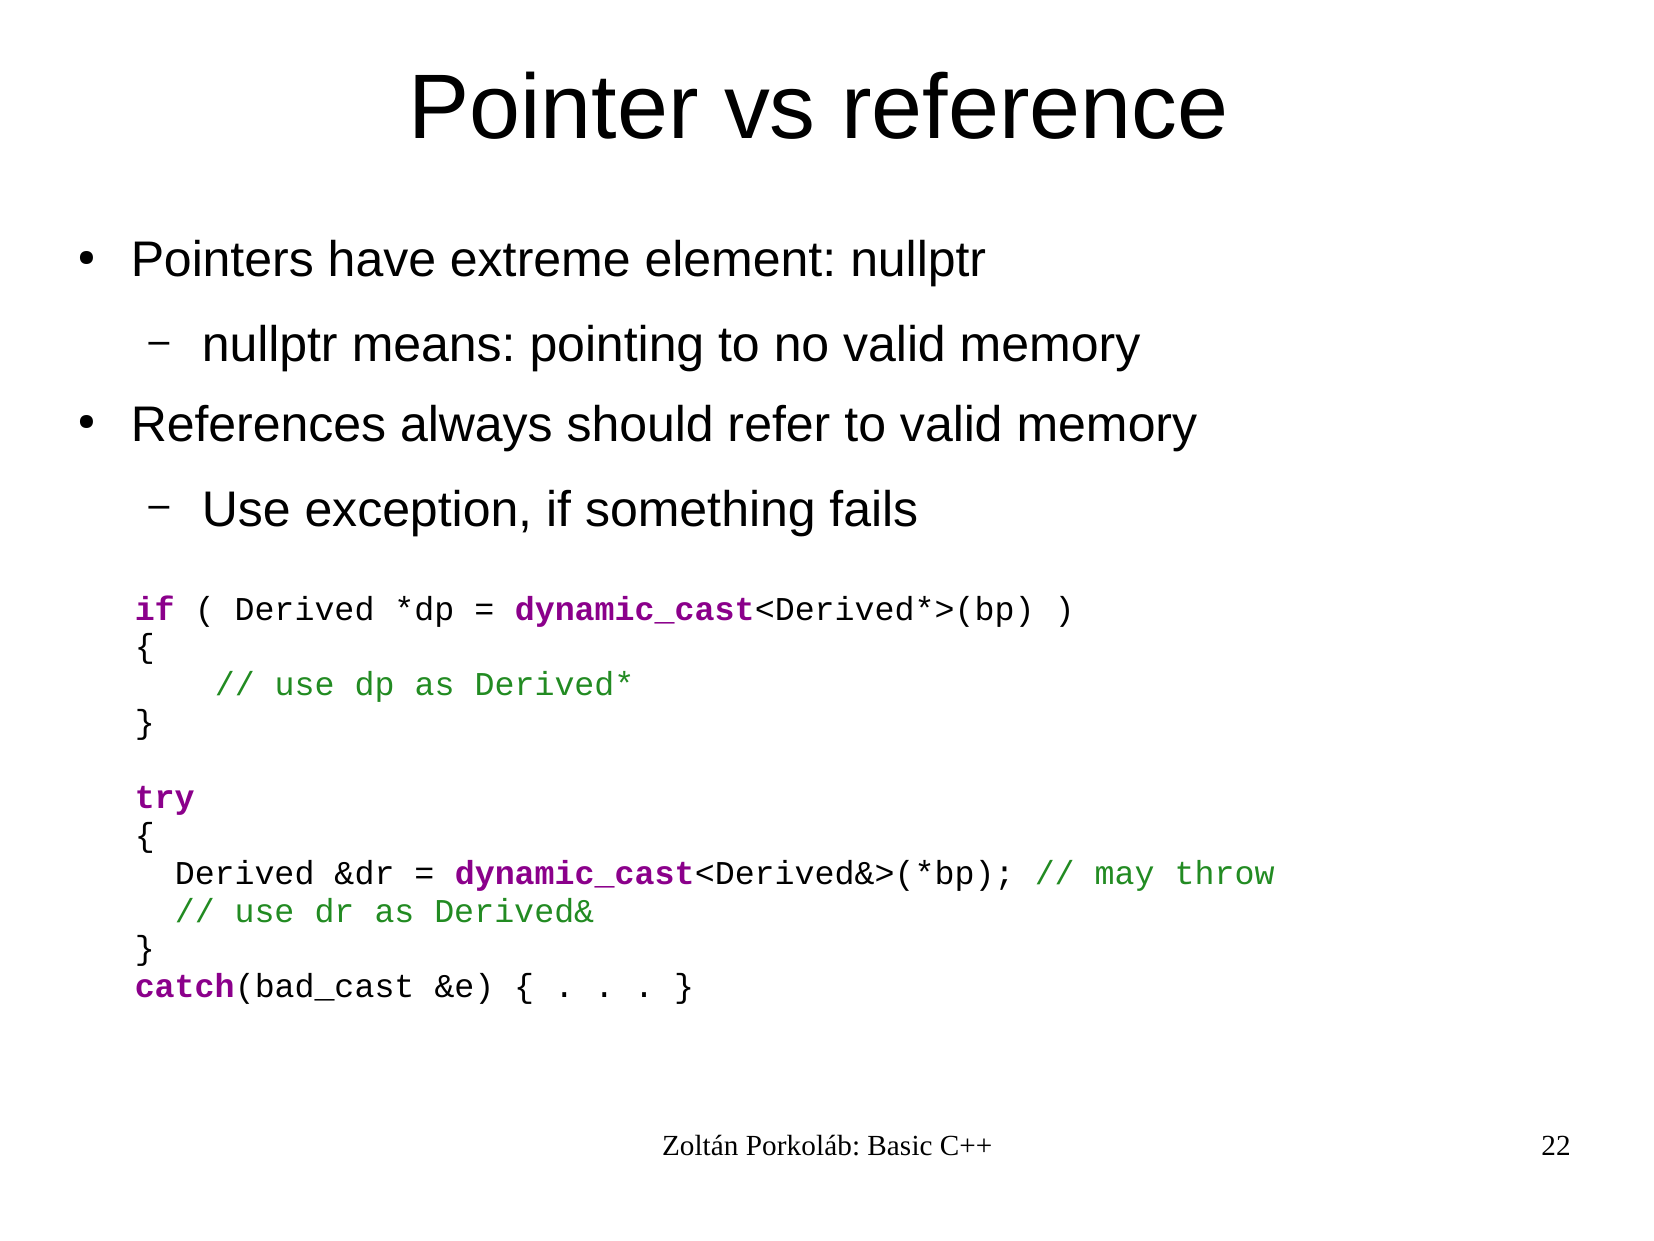

# Pointer vs reference
Pointers have extreme element: nullptr
nullptr means: pointing to no valid memory
References always should refer to valid memory
Use exception, if something fails
if ( Derived *dp = dynamic_cast<Derived*>(bp) )
{
 // use dp as Derived*
}
try
{
 Derived &dr = dynamic_cast<Derived&>(*bp); // may throw
 // use dr as Derived&
}
catch(bad_cast &e) { . . . }
Zoltán Porkoláb: Basic C++
22